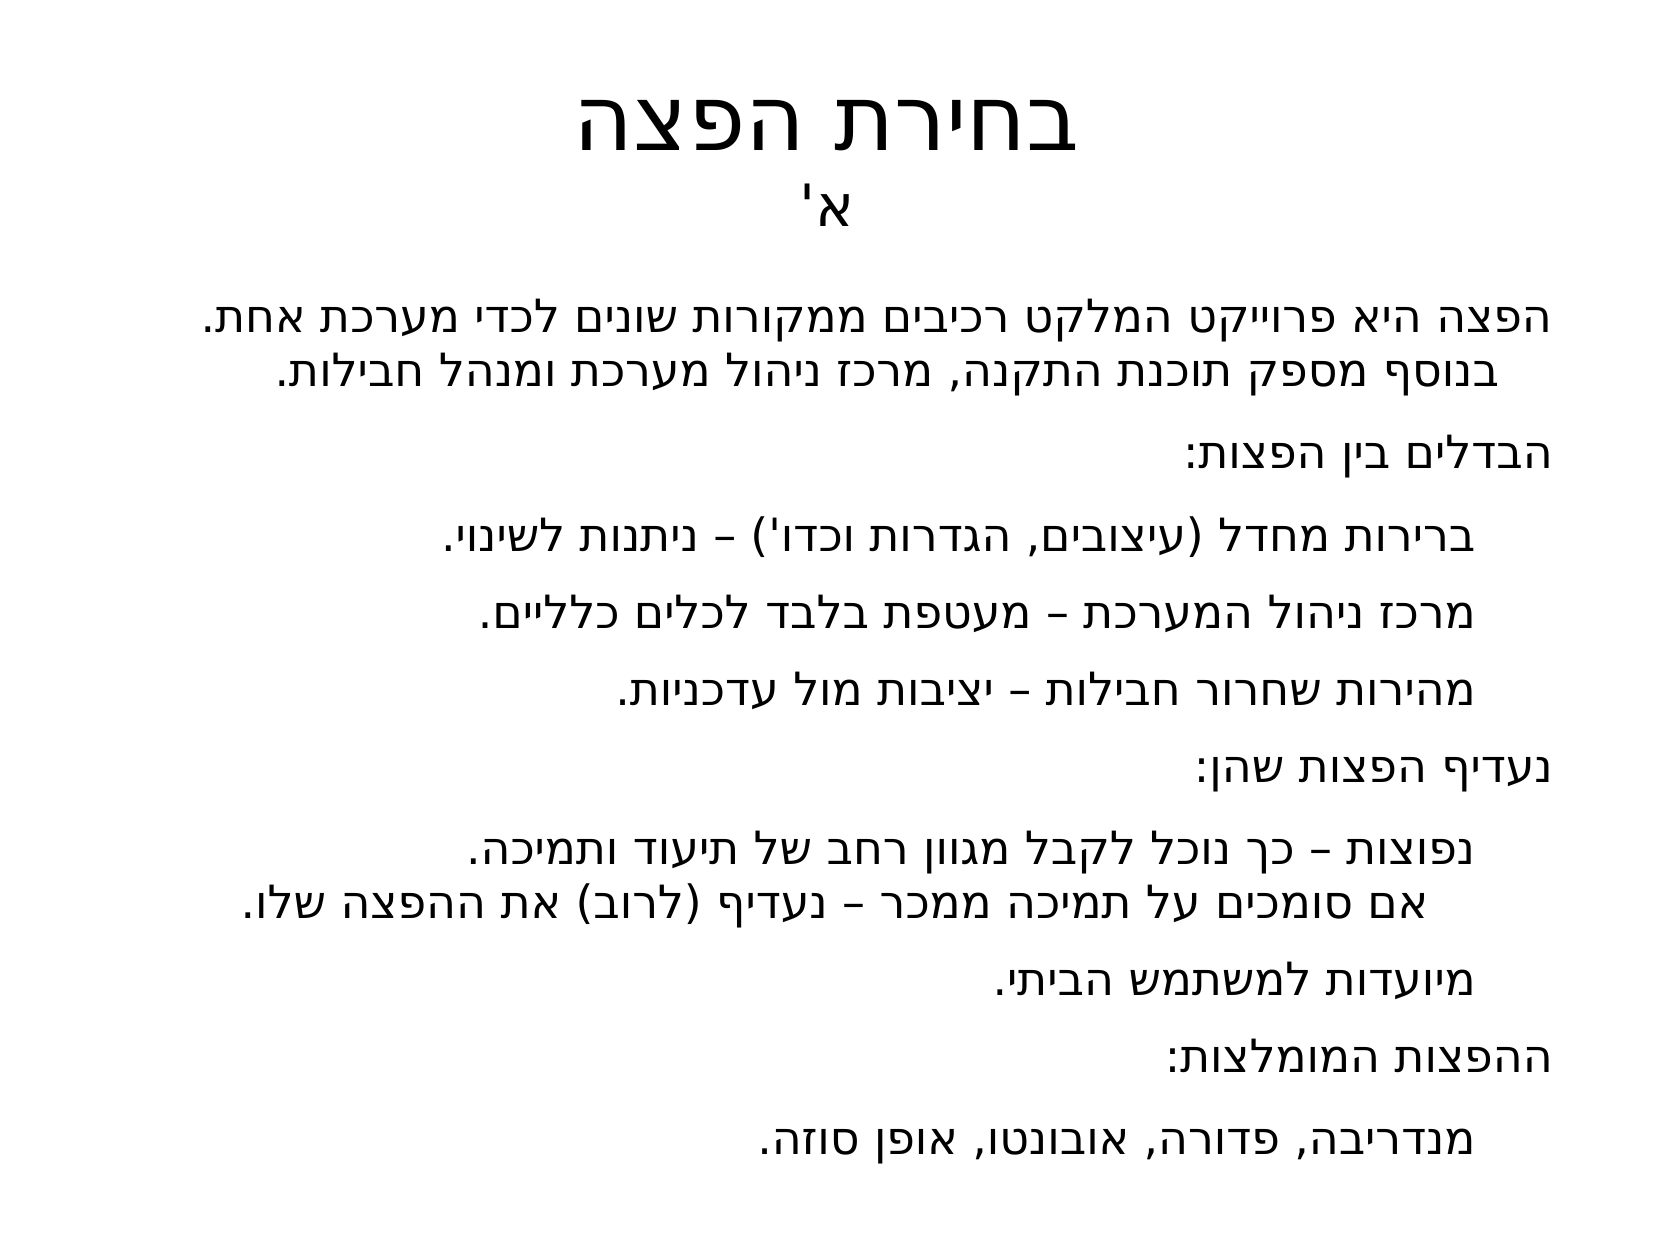

# בחירת הפצה א'
הפצה היא פרוייקט המלקט רכיבים ממקורות שונים לכדי מערכת אחת.
בנוסף מספק תוכנת התקנה, מרכז ניהול מערכת ומנהל חבילות.
הבדלים בין הפצות:
ברירות מחדל (עיצובים, הגדרות וכדו') – ניתנות לשינוי.
מרכז ניהול המערכת – מעטפת בלבד לכלים כלליים.
מהירות שחרור חבילות – יציבות מול עדכניות.
נעדיף הפצות שהן:
נפוצות – כך נוכל לקבל מגוון רחב של תיעוד ותמיכה.
אם סומכים על תמיכה ממכר – נעדיף (לרוב) את ההפצה שלו.
מיועדות למשתמש הביתי.
ההפצות המומלצות:
מנדריבה, פדורה, אובונטו, אופן סוזה.